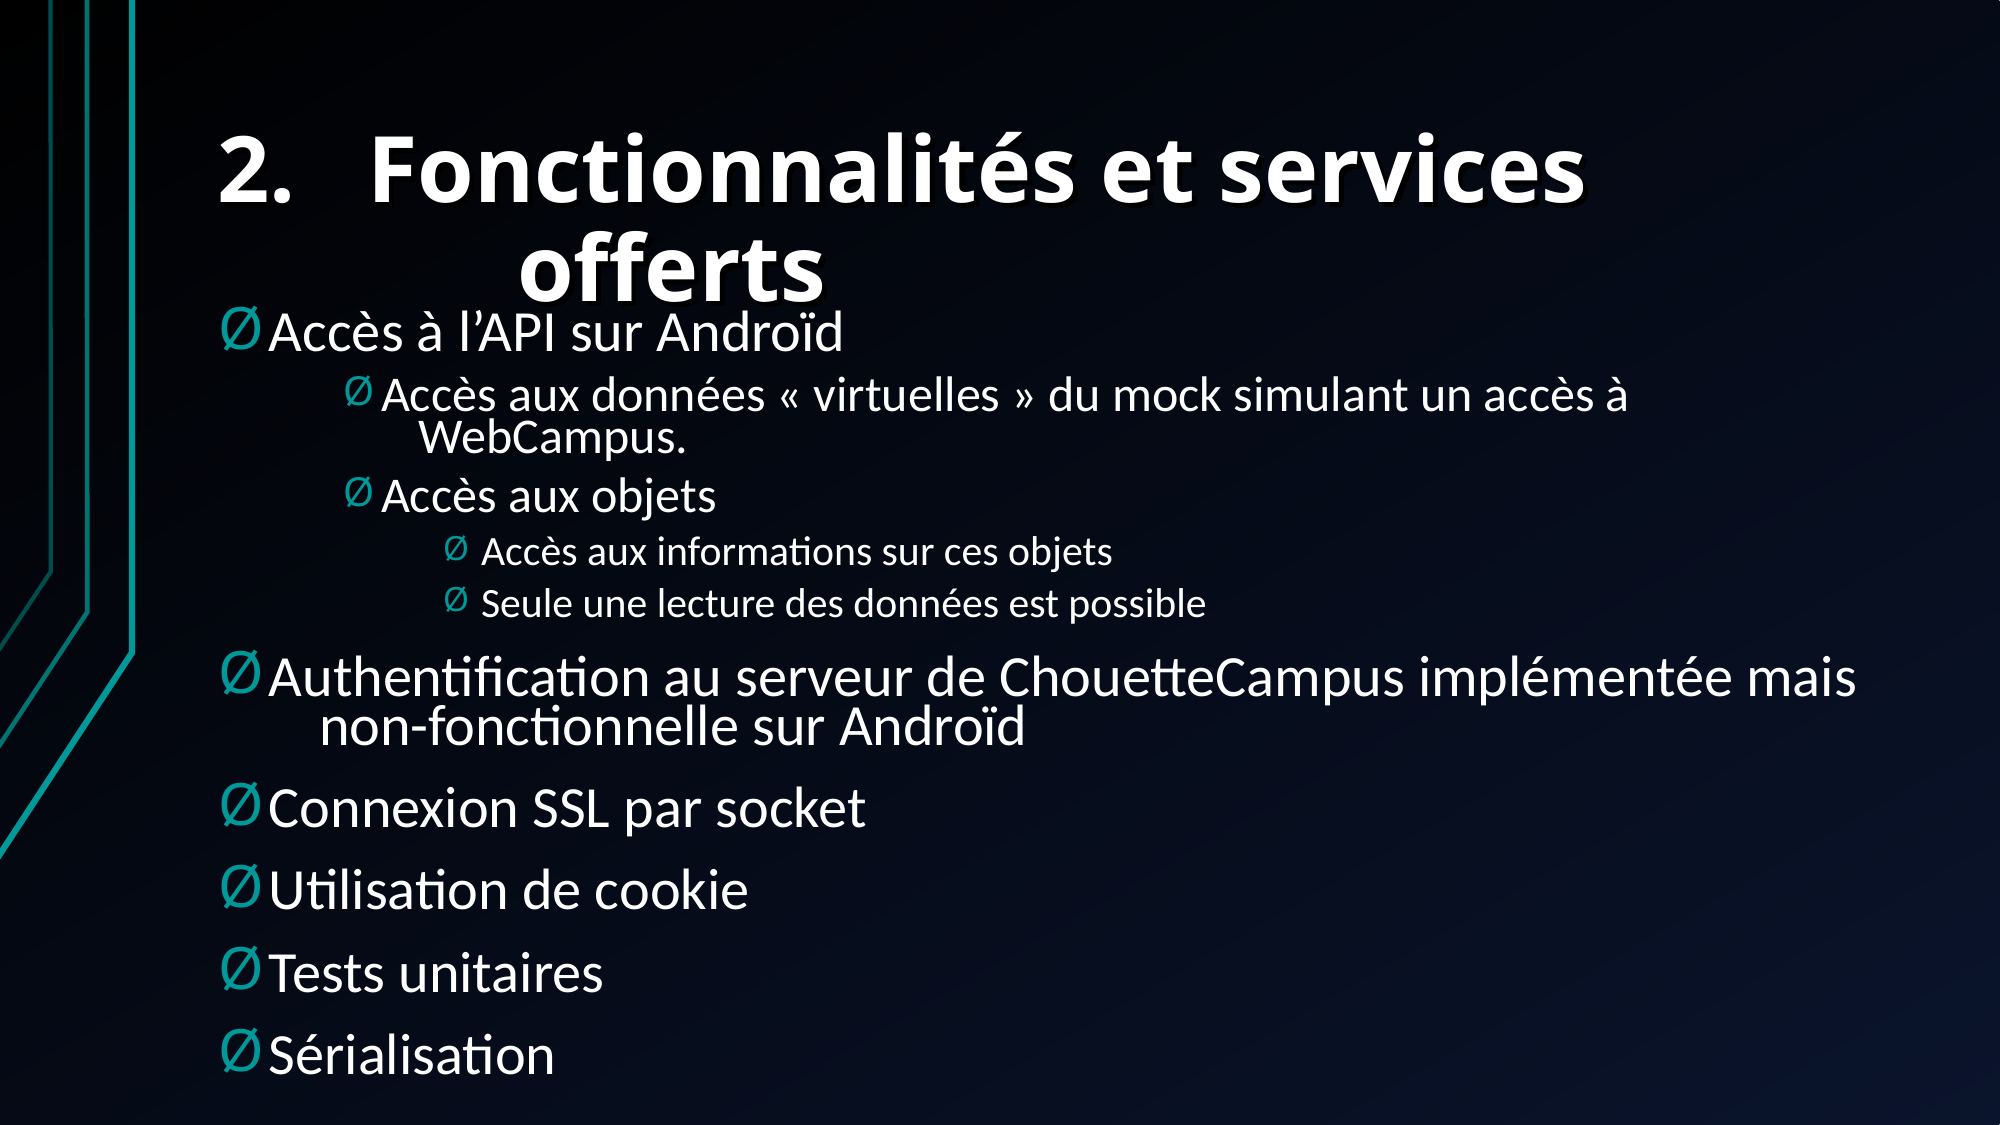

# Fonctionnalités et services offerts
Accès à l’API sur Androïd
Accès aux données « virtuelles » du mock simulant un accès à WebCampus.
Accès aux objets
Accès aux informations sur ces objets
Seule une lecture des données est possible
Authentification au serveur de ChouetteCampus implémentée mais non-fonctionnelle sur Androïd
Connexion SSL par socket
Utilisation de cookie
Tests unitaires
Sérialisation